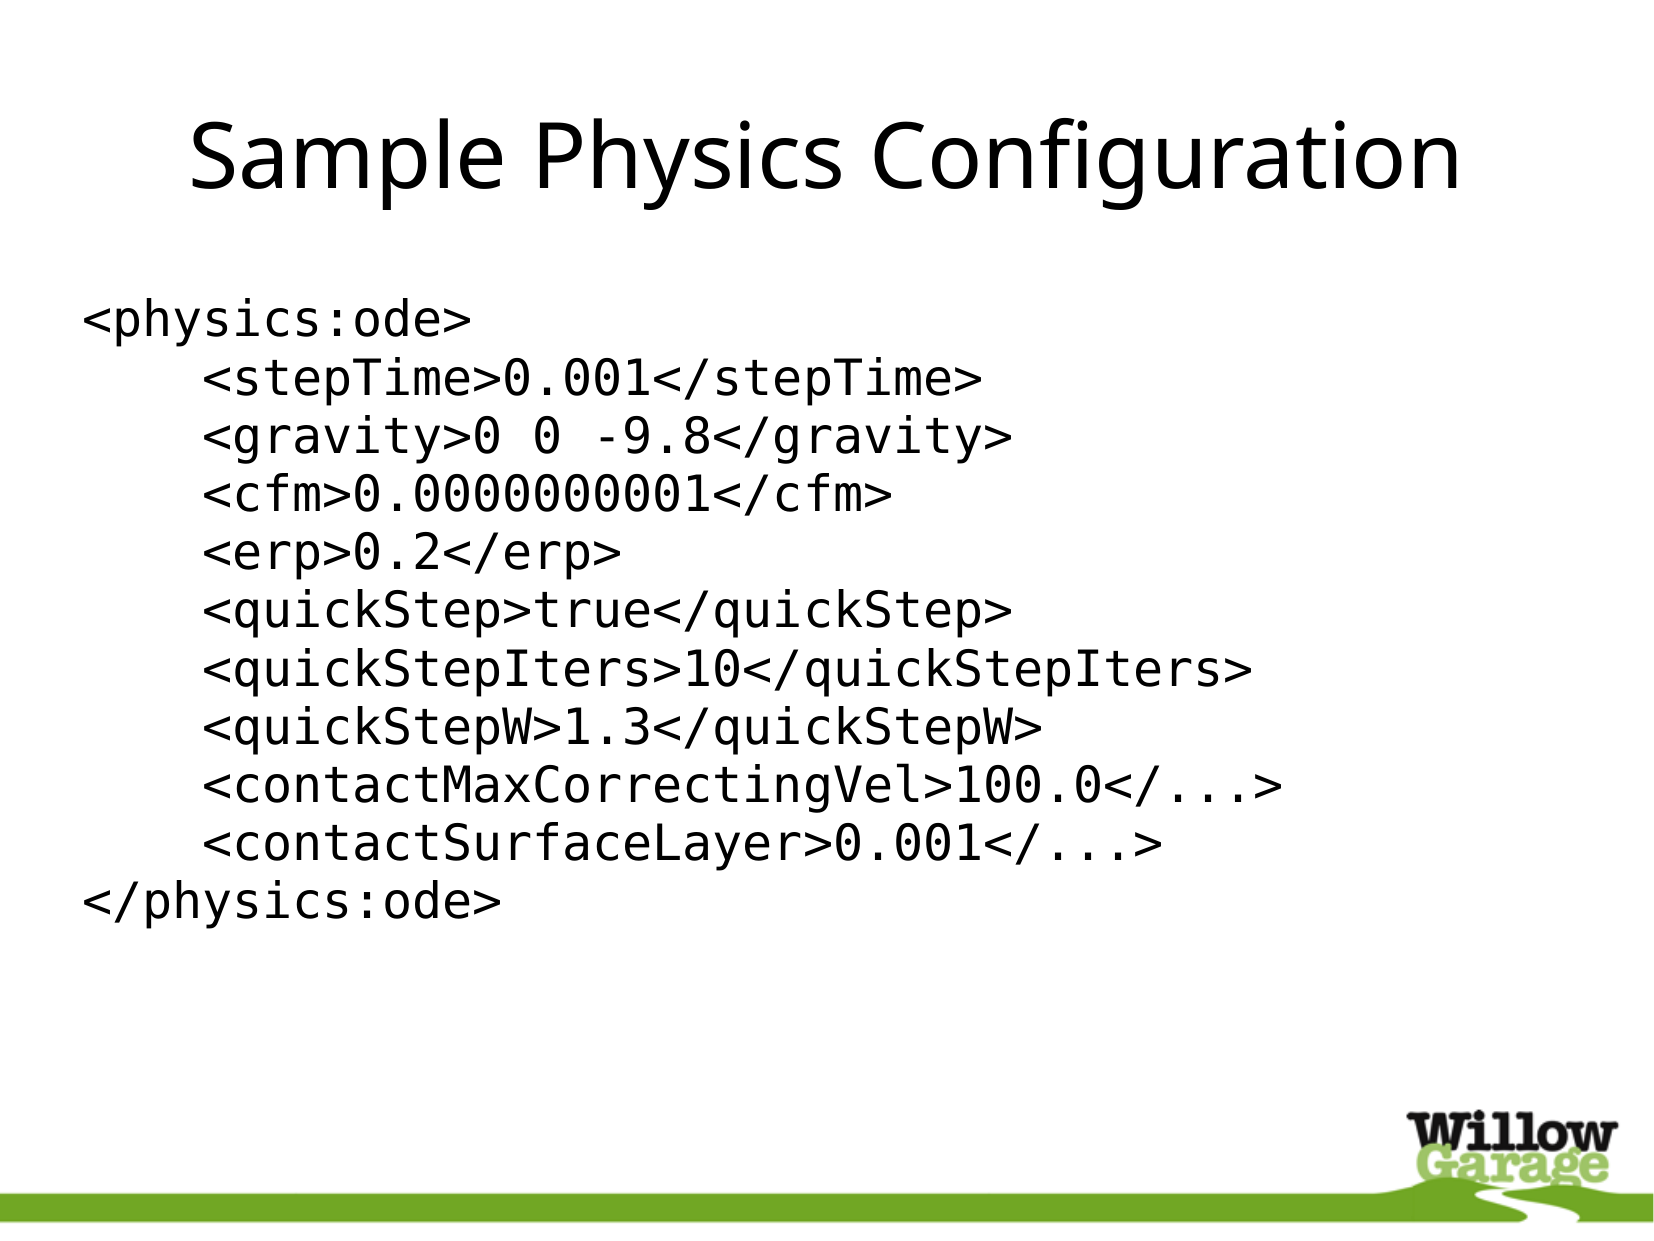

# Sample Physics Configuration
<physics:ode>
 <stepTime>0.001</stepTime>
 <gravity>0 0 -9.8</gravity>
 <cfm>0.0000000001</cfm>
 <erp>0.2</erp>
 <quickStep>true</quickStep>
 <quickStepIters>10</quickStepIters>
 <quickStepW>1.3</quickStepW>
 <contactMaxCorrectingVel>100.0</...>
 <contactSurfaceLayer>0.001</...>
</physics:ode>